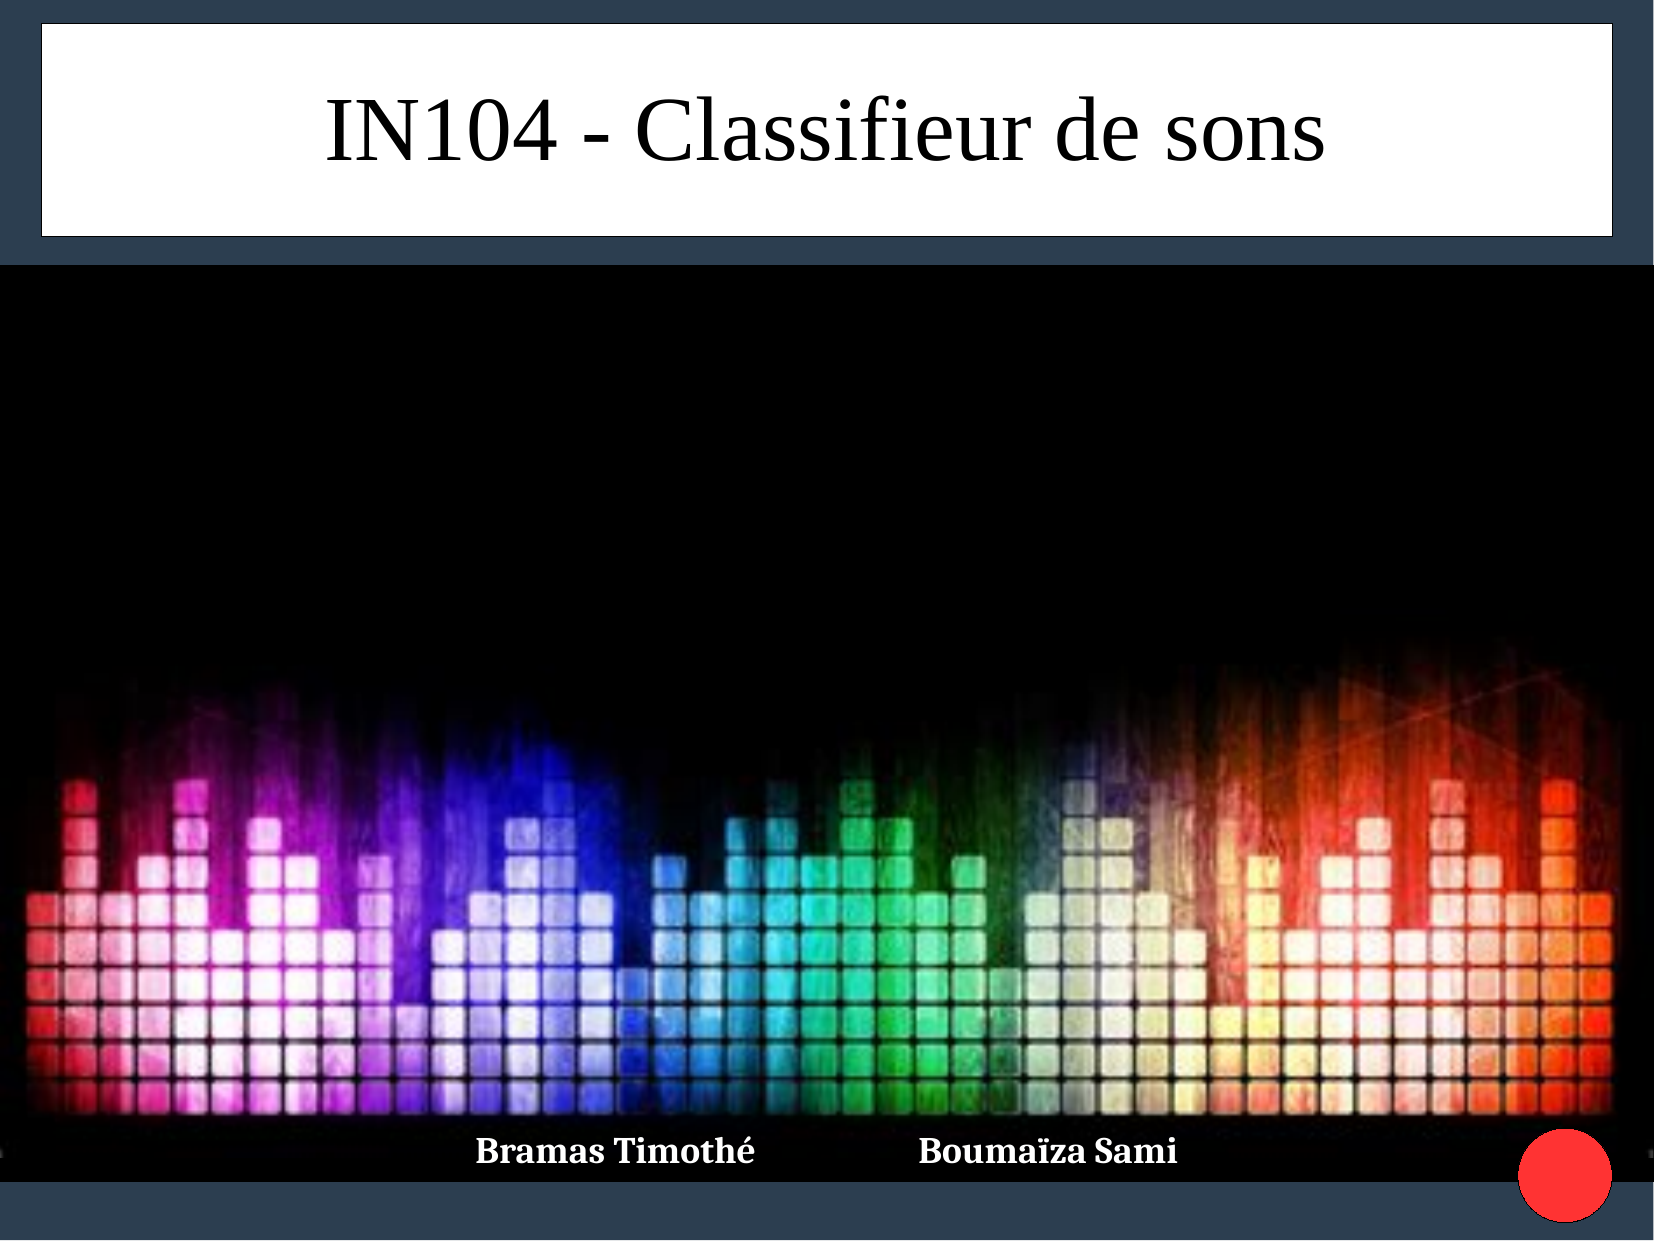

IN104 - Classifieur de sons
Bramas Timothé			Boumaïza Sami